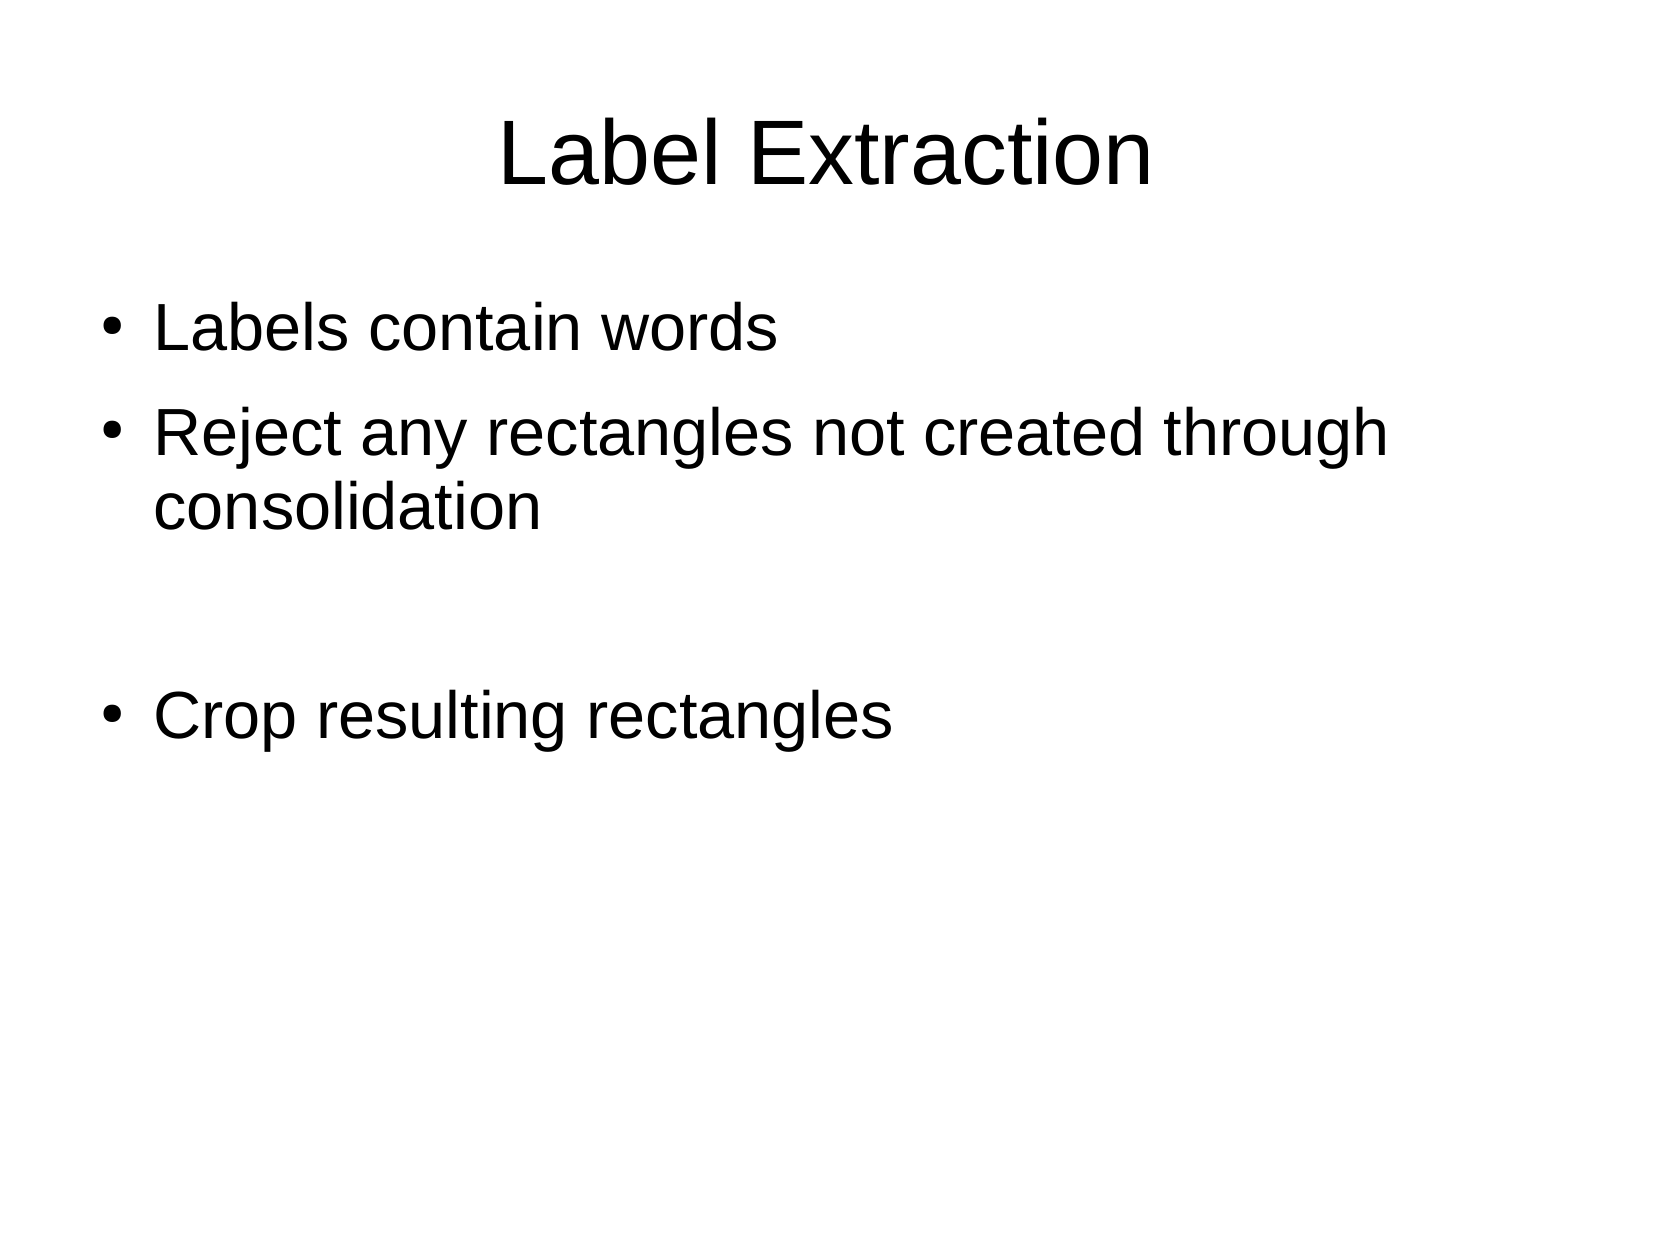

# Label Extraction
Labels contain words
Reject any rectangles not created through consolidation
Crop resulting rectangles